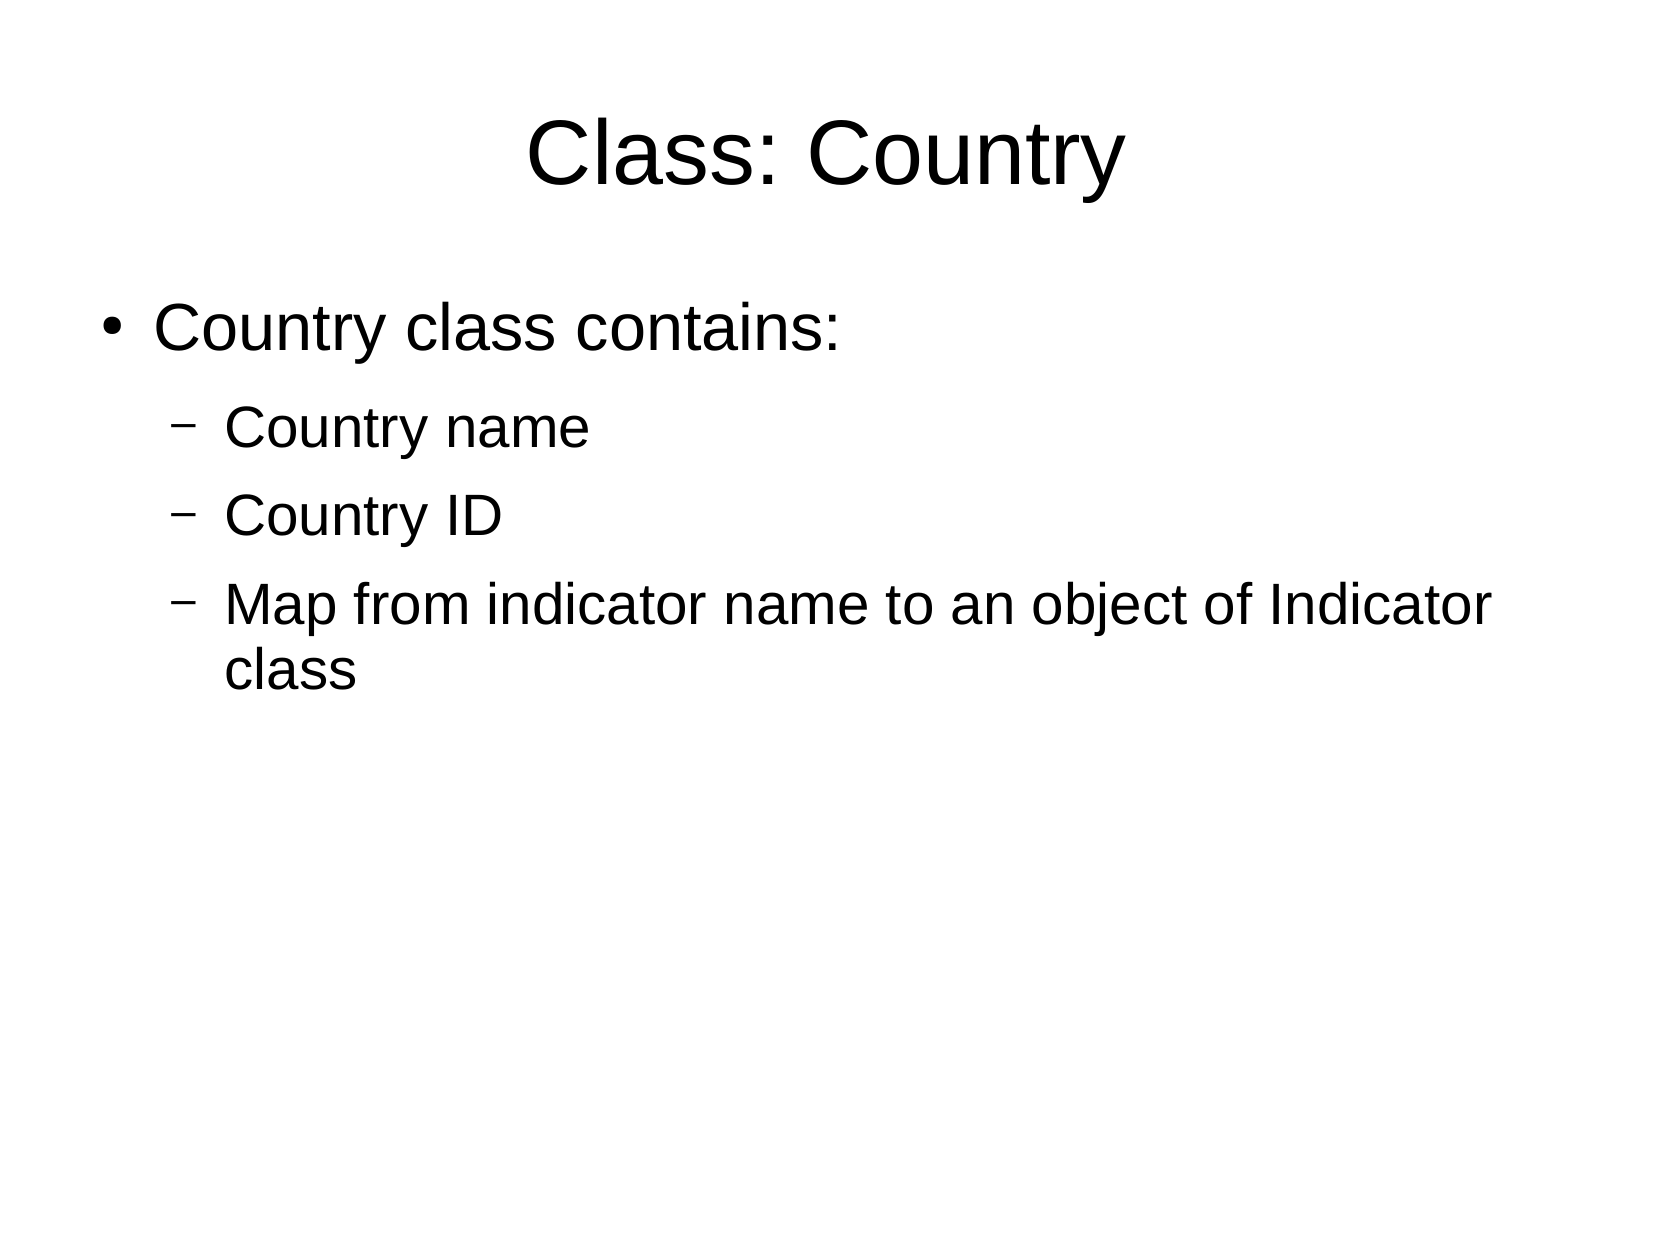

# Class: Country
Country class contains:
Country name
Country ID
Map from indicator name to an object of Indicator class